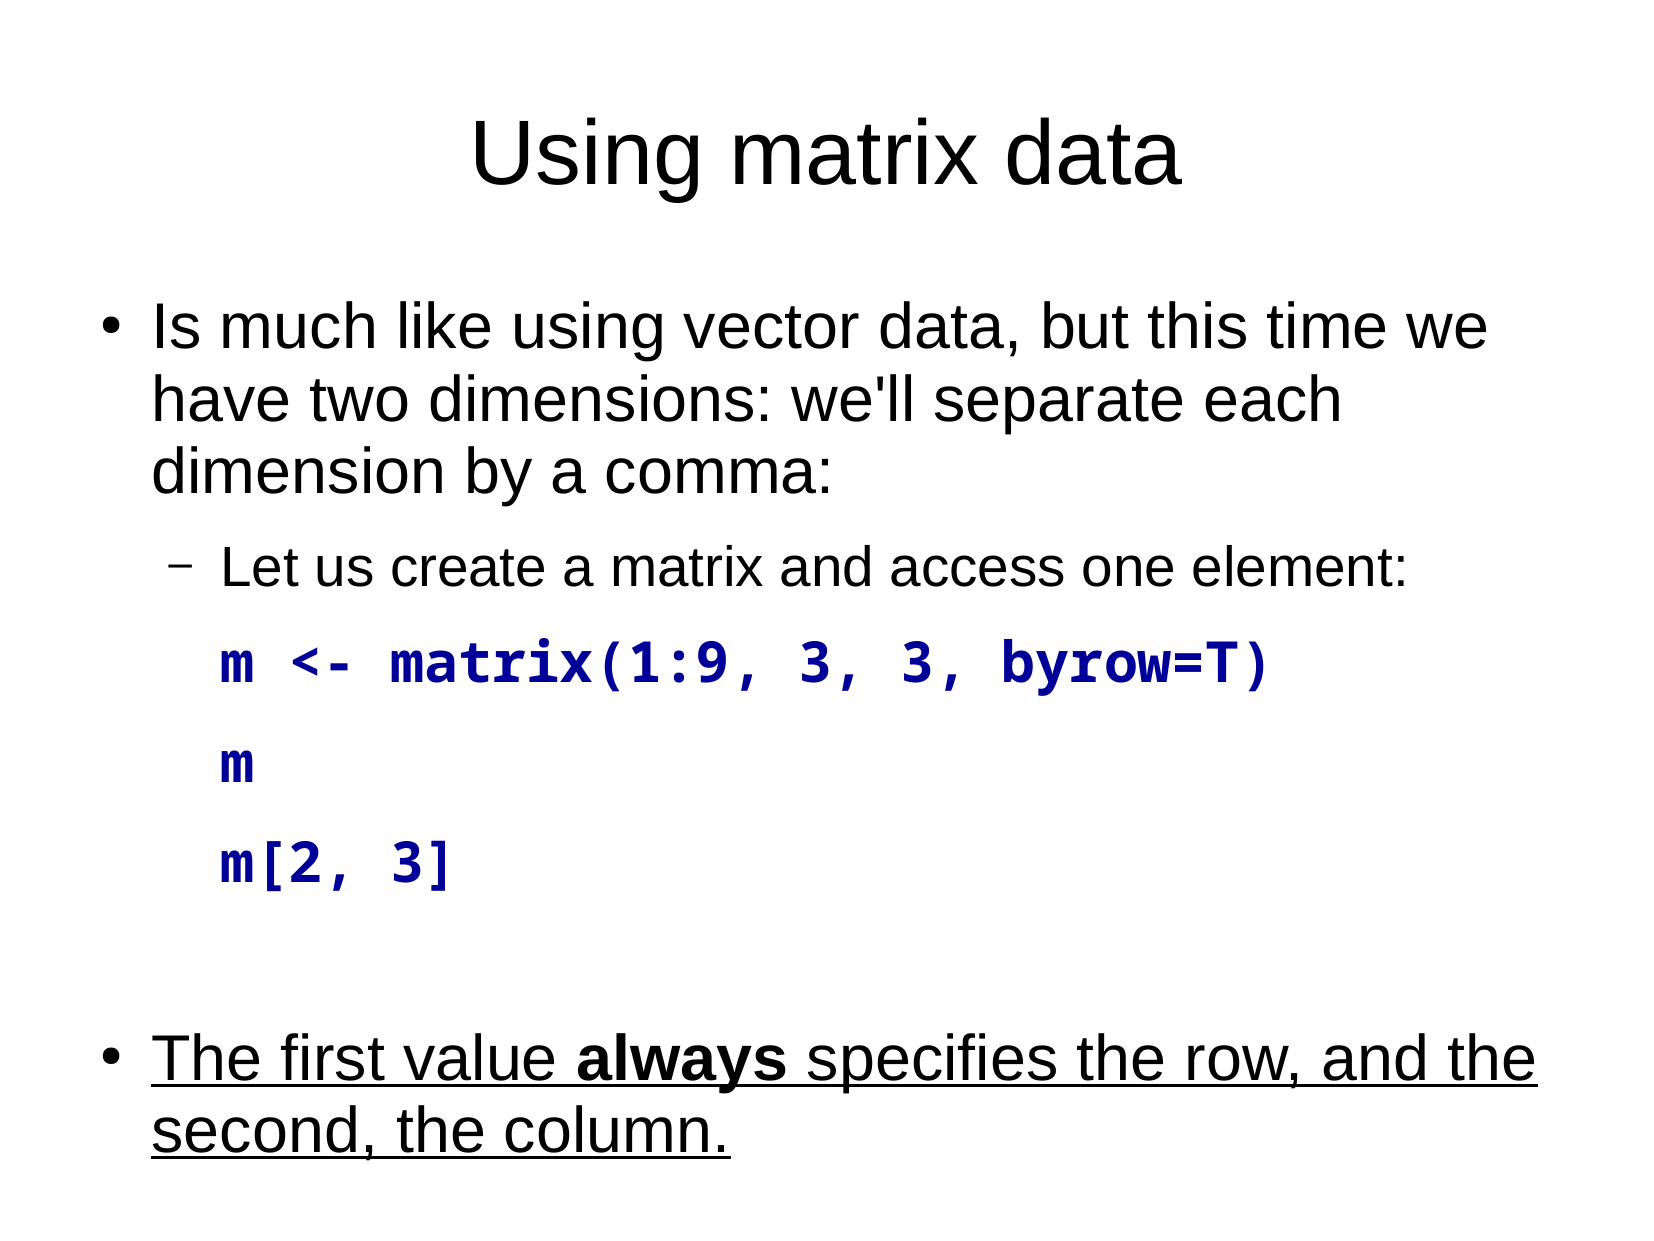

# Using matrix data
Is much like using vector data, but this time we have two dimensions: we'll separate each dimension by a comma:
Let us create a matrix and access one element:
m <- matrix(1:9, 3, 3, byrow=T)
m
m[2, 3]
The first value always specifies the row, and the second, the column.